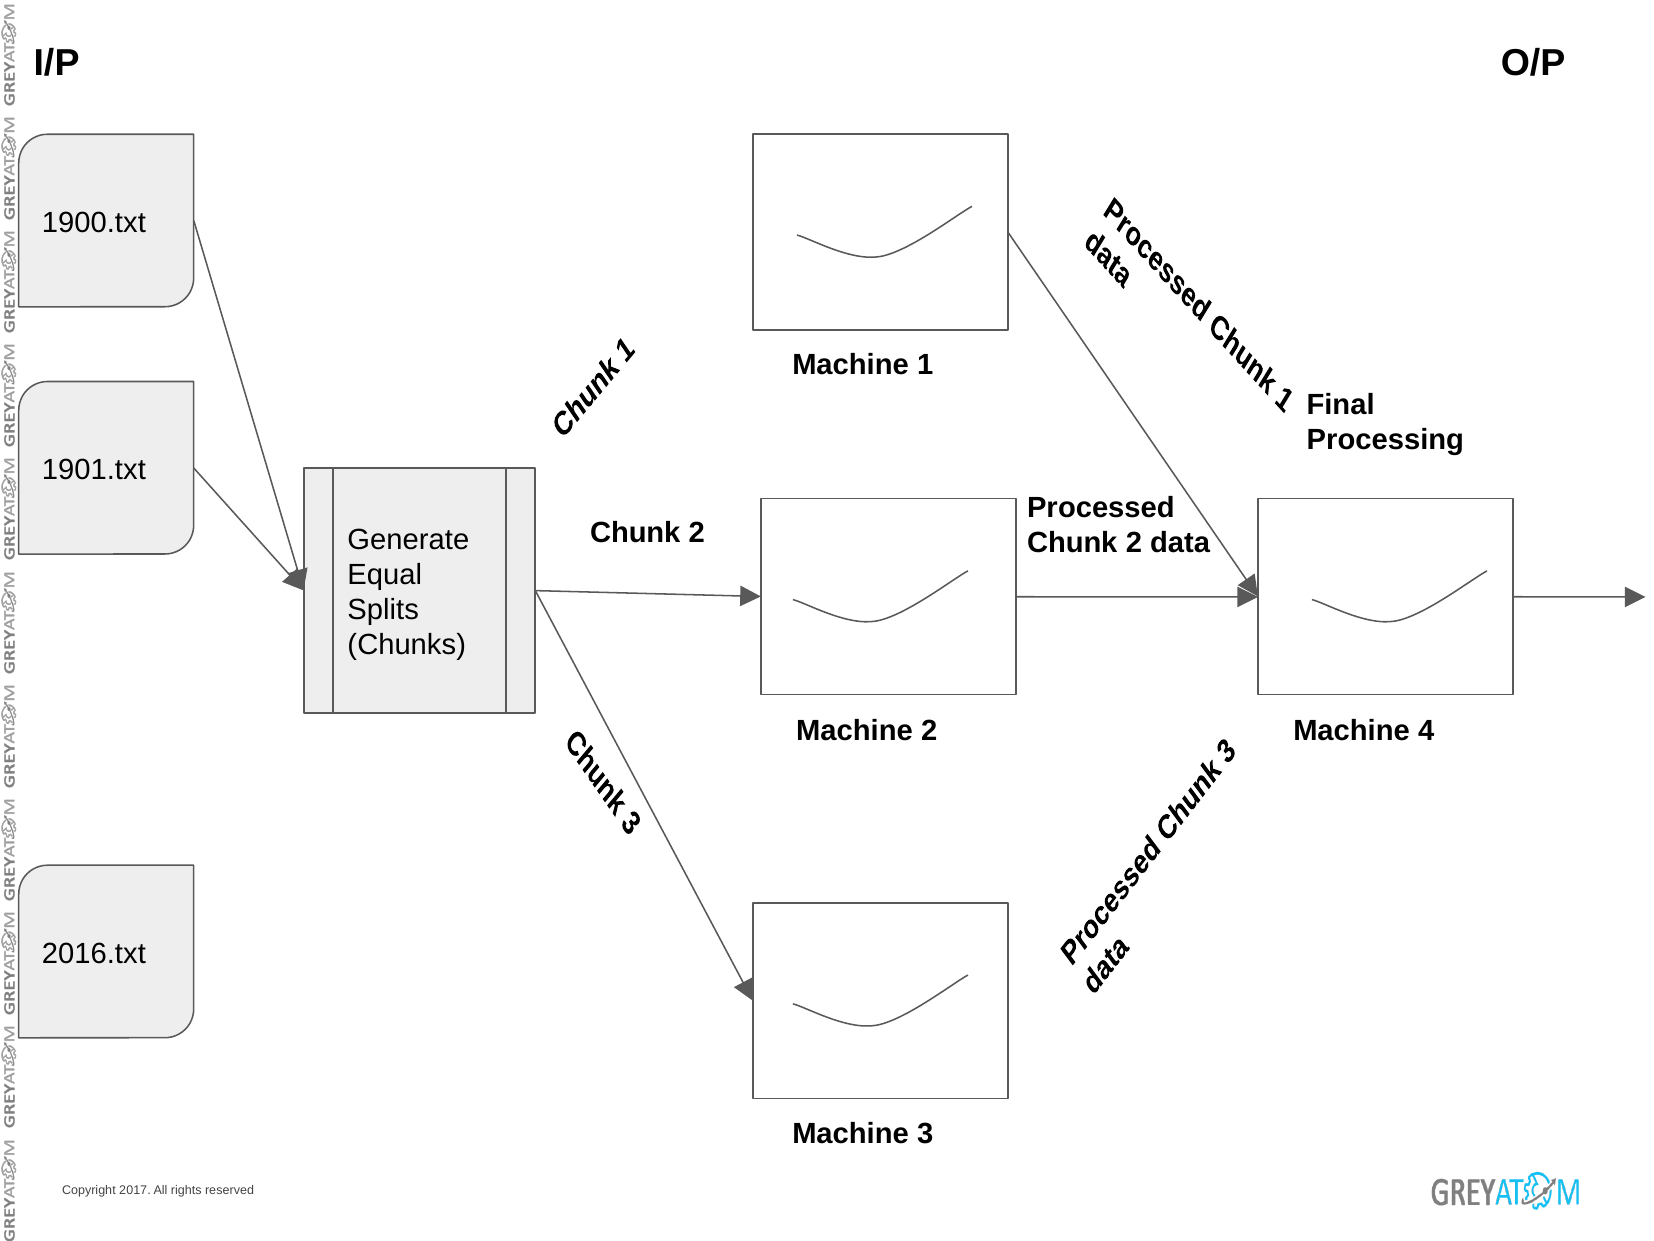

I/P
O/P
1900.txt
Processed Chunk 1 data
Chunk 1
Machine 1
Final Processing
1901.txt
Generate Equal
Splits (Chunks)
Processed Chunk 2 data
Chunk 2
Machine 2
Machine 4
Chunk 3
Processed Chunk 3 data
2016.txt
Machine 3